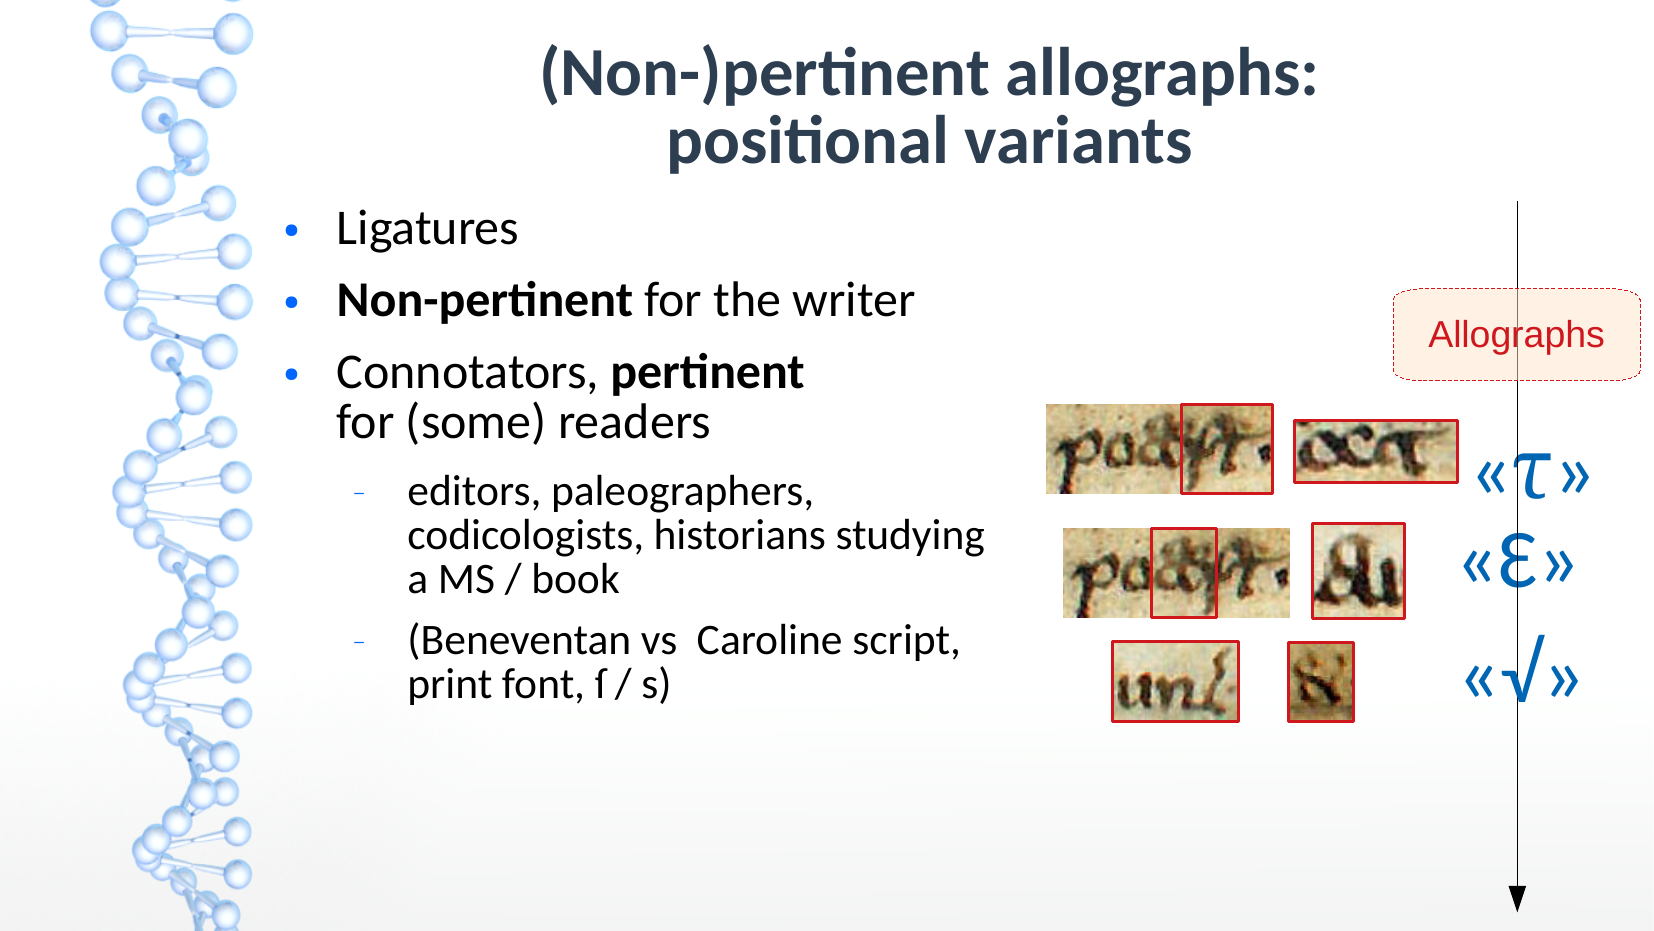

# (Non-)pertinent allographs: positional variants
Ligatures
Non-pertinent for the writer
Connotators, pertinent
for (some) readers
editors, paleographers, codicologists, historians studying a MS / book
(Beneventan vs Caroline script, print font, ſ / s)
Allographs
«τ»
«Ɛ»
«√»